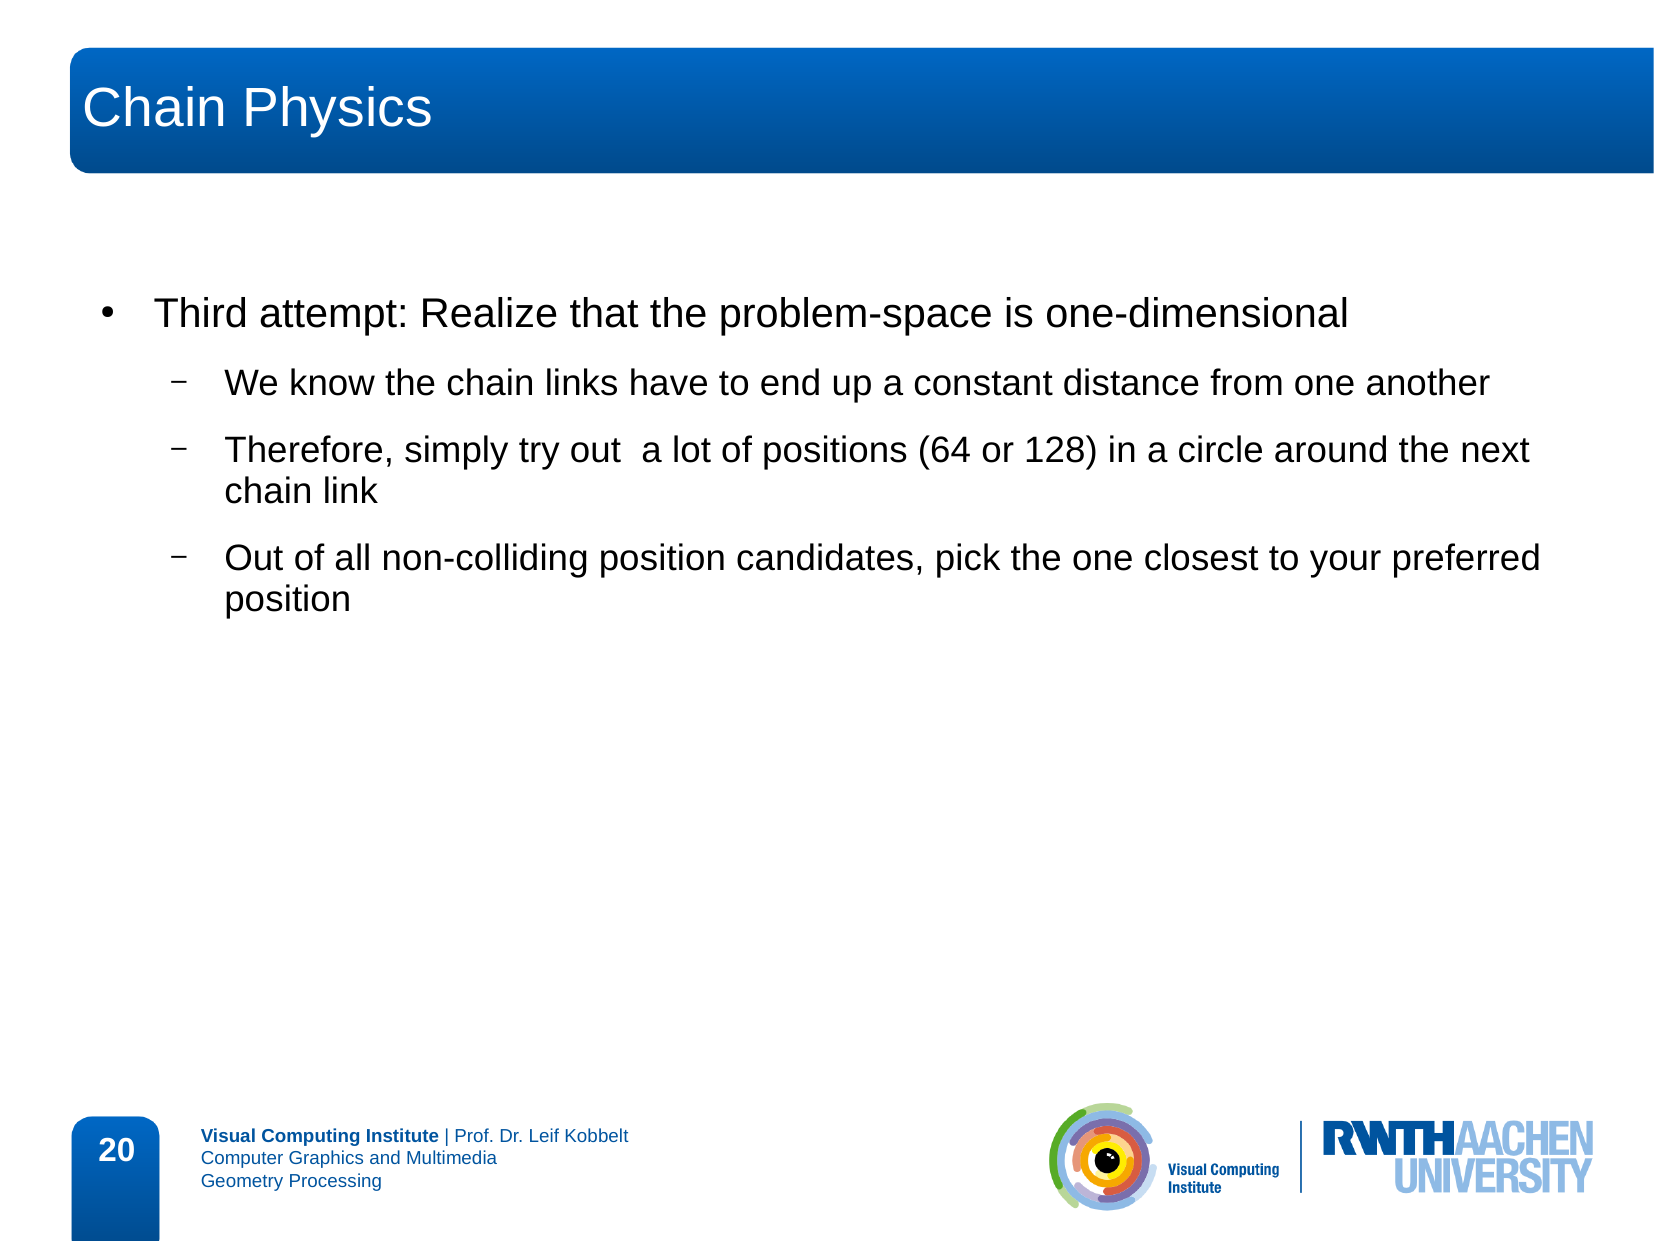

# Chain Physics
Third attempt: Realize that the problem-space is one-dimensional
We know the chain links have to end up a constant distance from one another
Therefore, simply try out a lot of positions (64 or 128) in a circle around the next chain link
Out of all non-colliding position candidates, pick the one closest to your preferred position